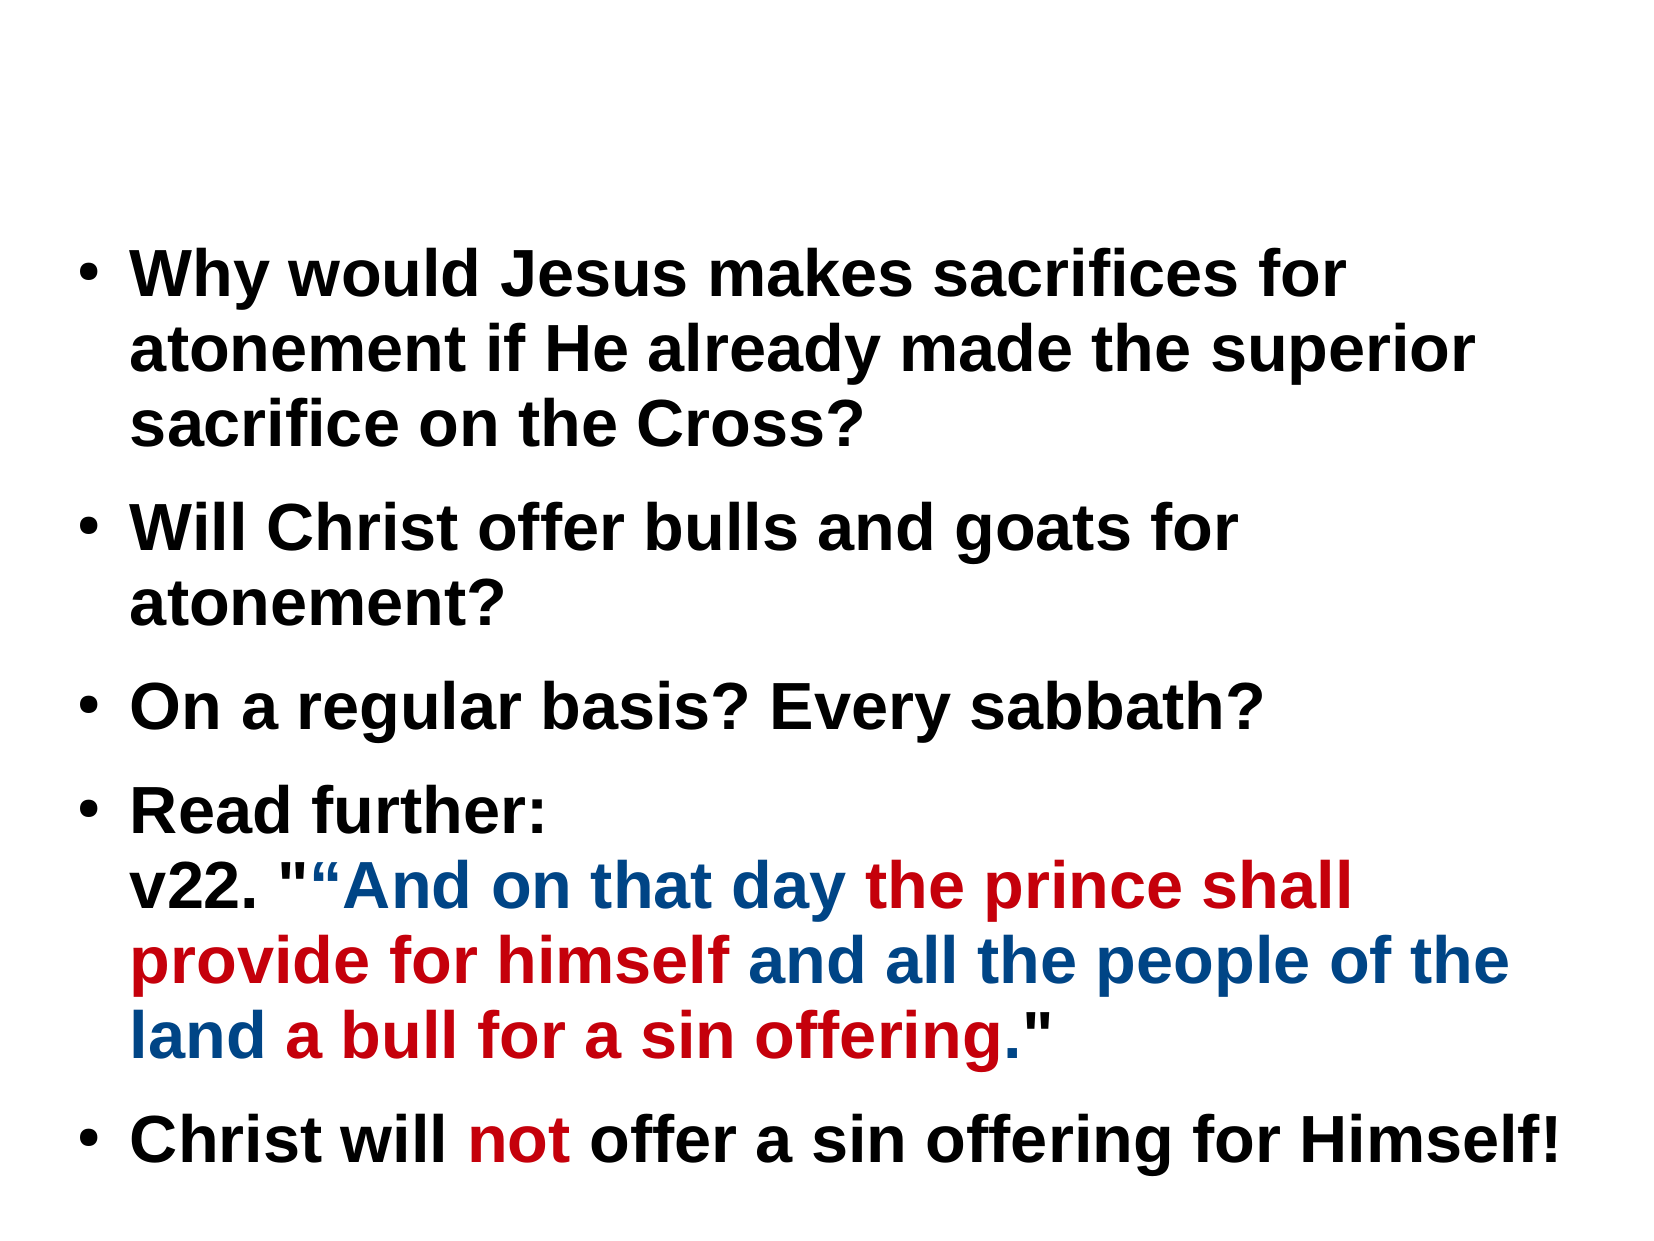

#
Why would Jesus makes sacrifices for atonement if He already made the superior sacrifice on the Cross?
Will Christ offer bulls and goats for atonement?
On a regular basis? Every sabbath?
Read further:
v22. "“And on that day the prince shall provide for himself and all the people of the land a bull for a sin offering."
Christ will not offer a sin offering for Himself!